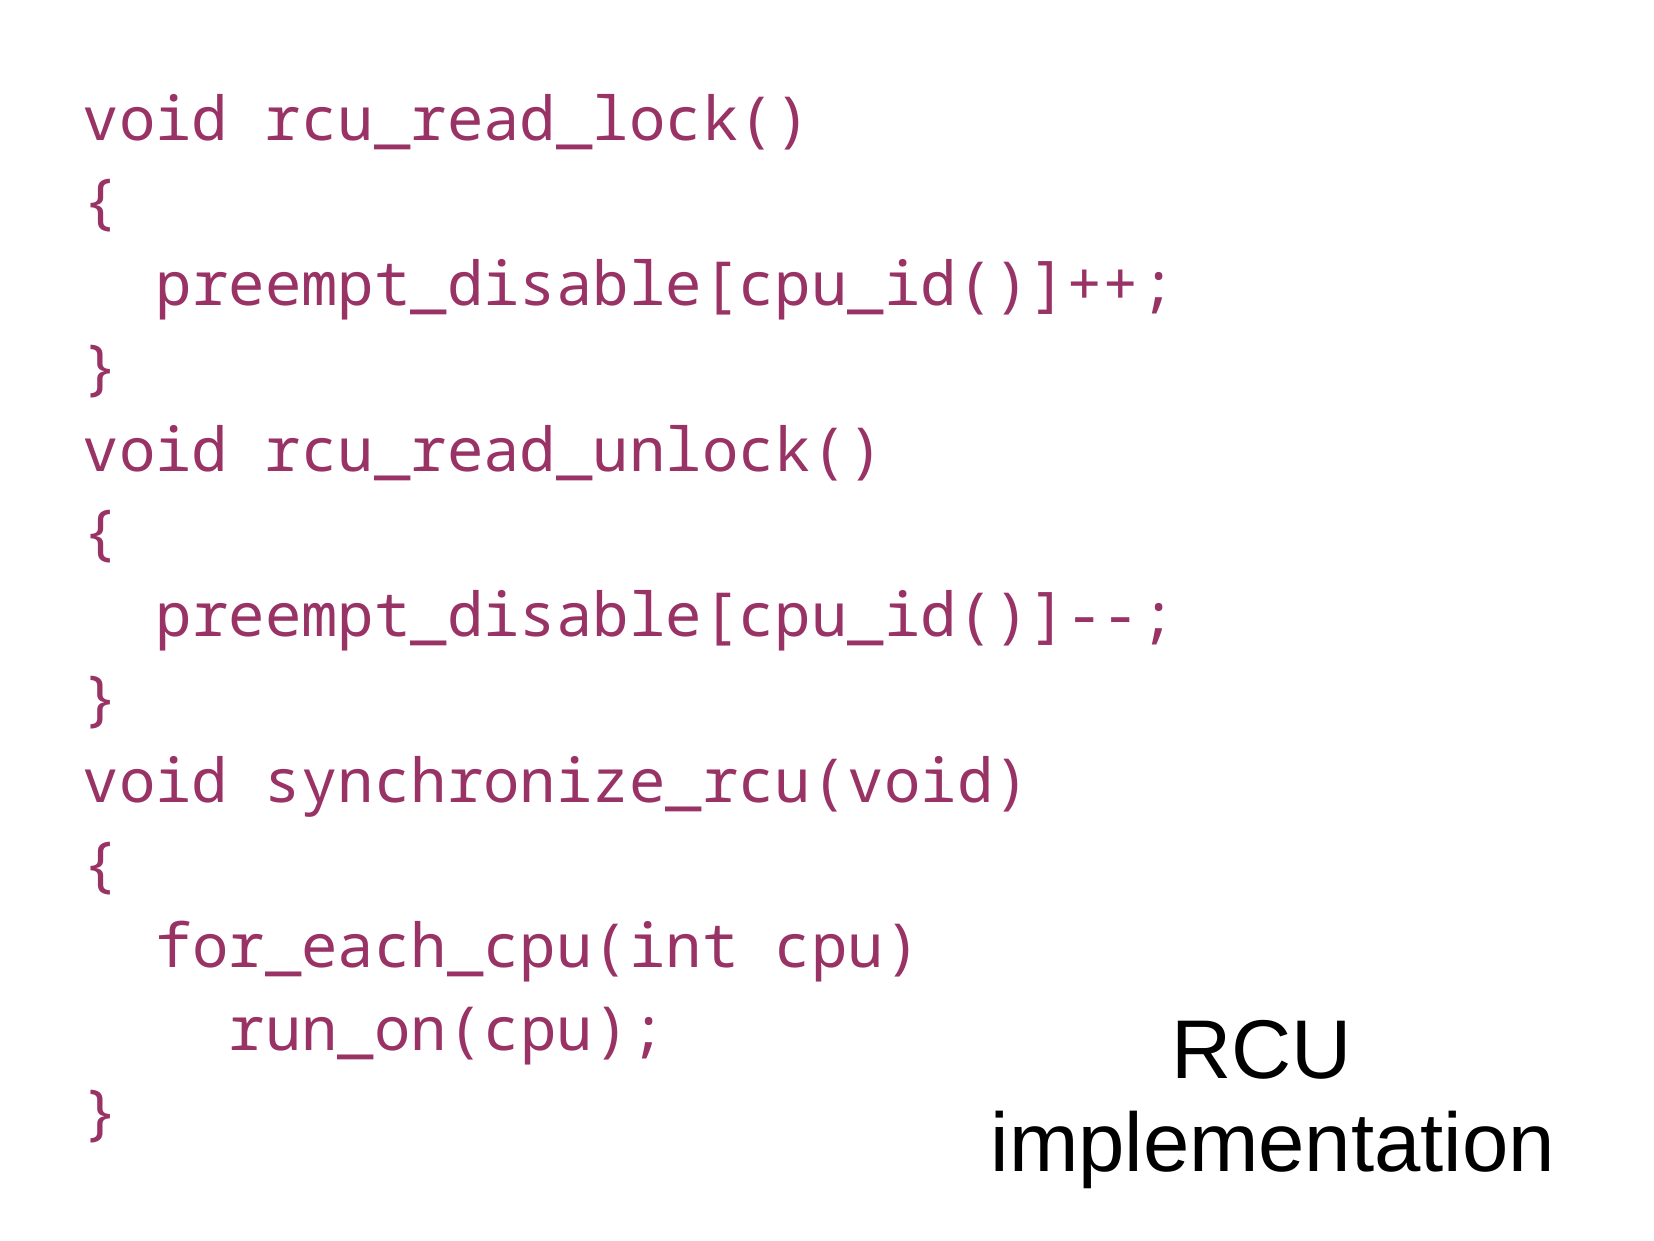

# void rcu_read_lock()
{
 preempt_disable[cpu_id()]++;
}
void rcu_read_unlock()
{
 preempt_disable[cpu_id()]--;
}
void synchronize_rcu(void)
{
 for_each_cpu(int cpu)
 run_on(cpu);
}
RCU
implementation